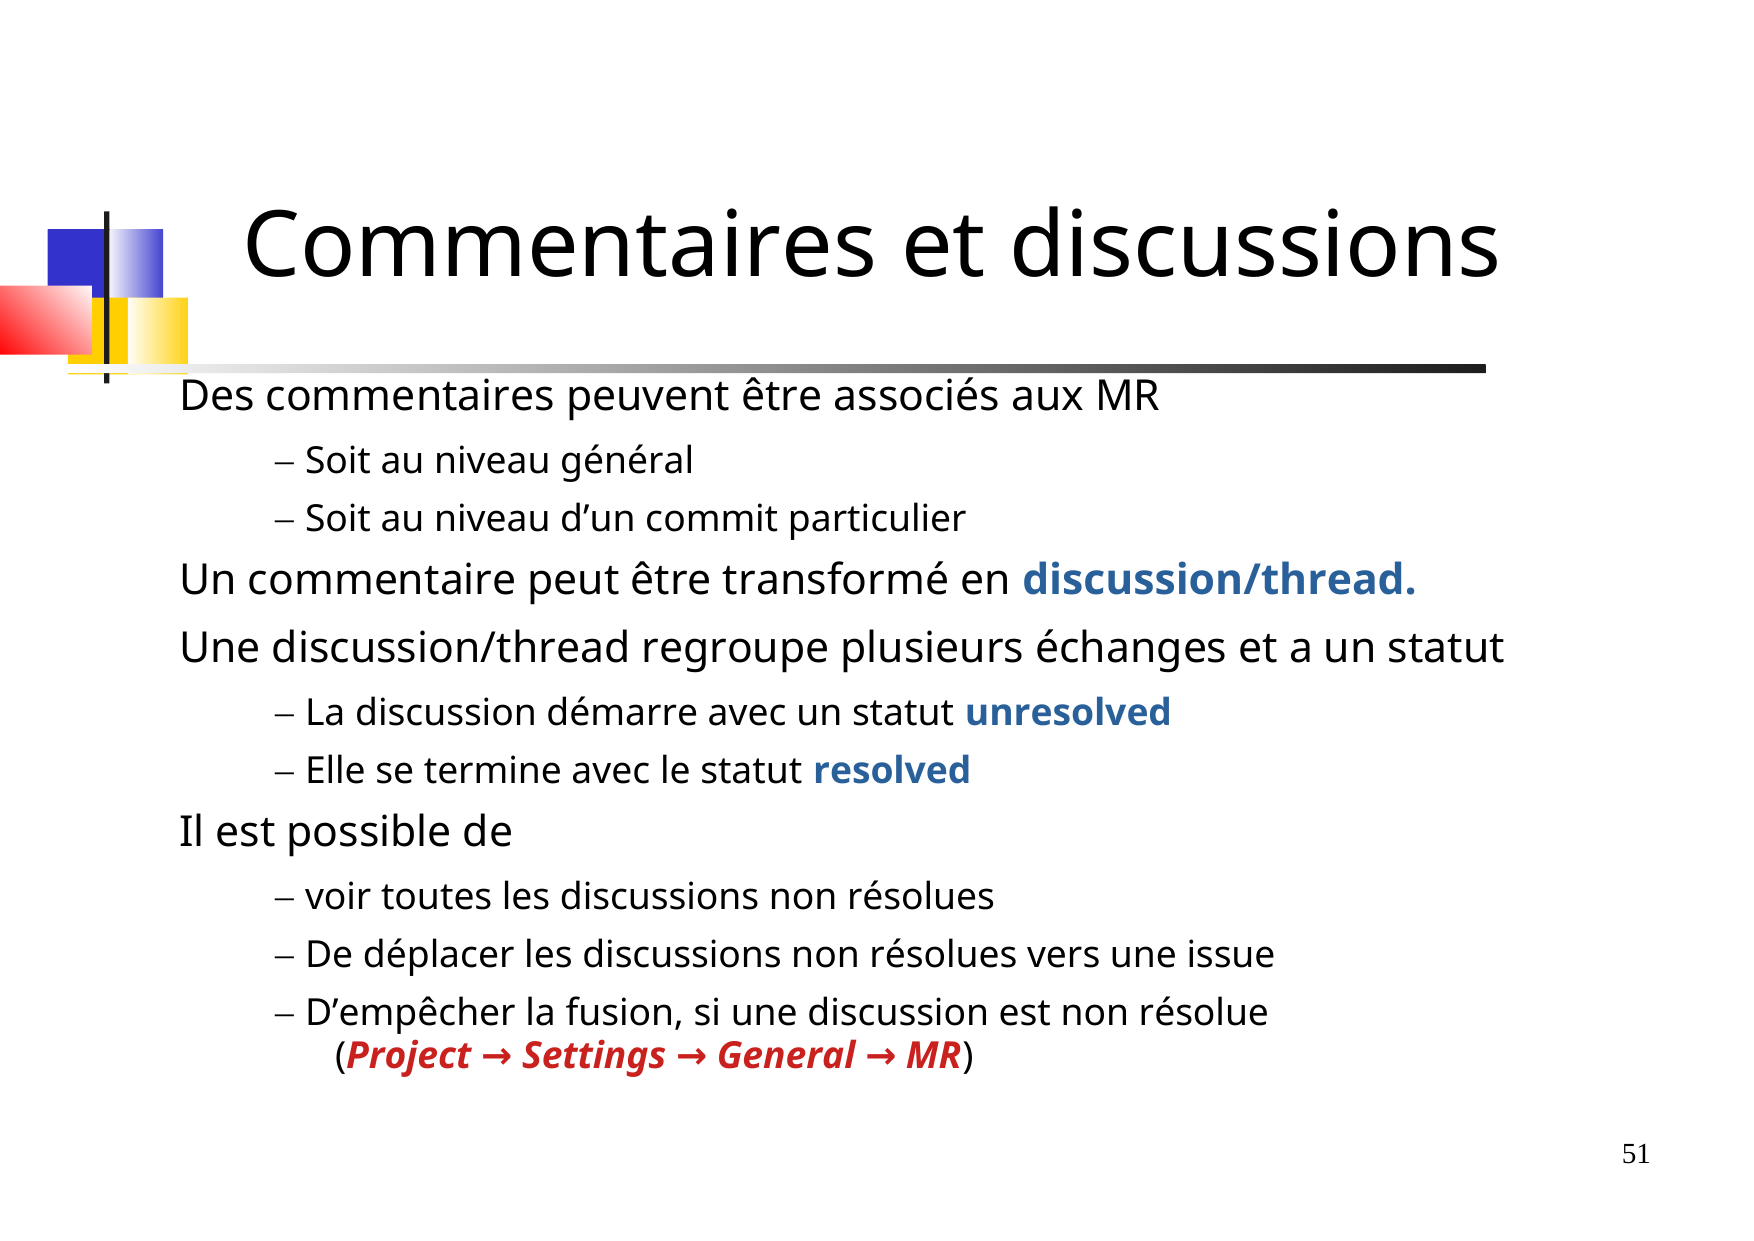

# Commentaires et discussions
Des commentaires peuvent être associés aux MR
Soit au niveau général
Soit au niveau d’un commit particulier
Un commentaire peut être transformé en discussion/thread.
Une discussion/thread regroupe plusieurs échanges et a un statut
La discussion démarre avec un statut unresolved
Elle se termine avec le statut resolved
Il est possible de
voir toutes les discussions non résolues
De déplacer les discussions non résolues vers une issue
D’empêcher la fusion, si une discussion est non résolue
(Project → Settings → General → MR)